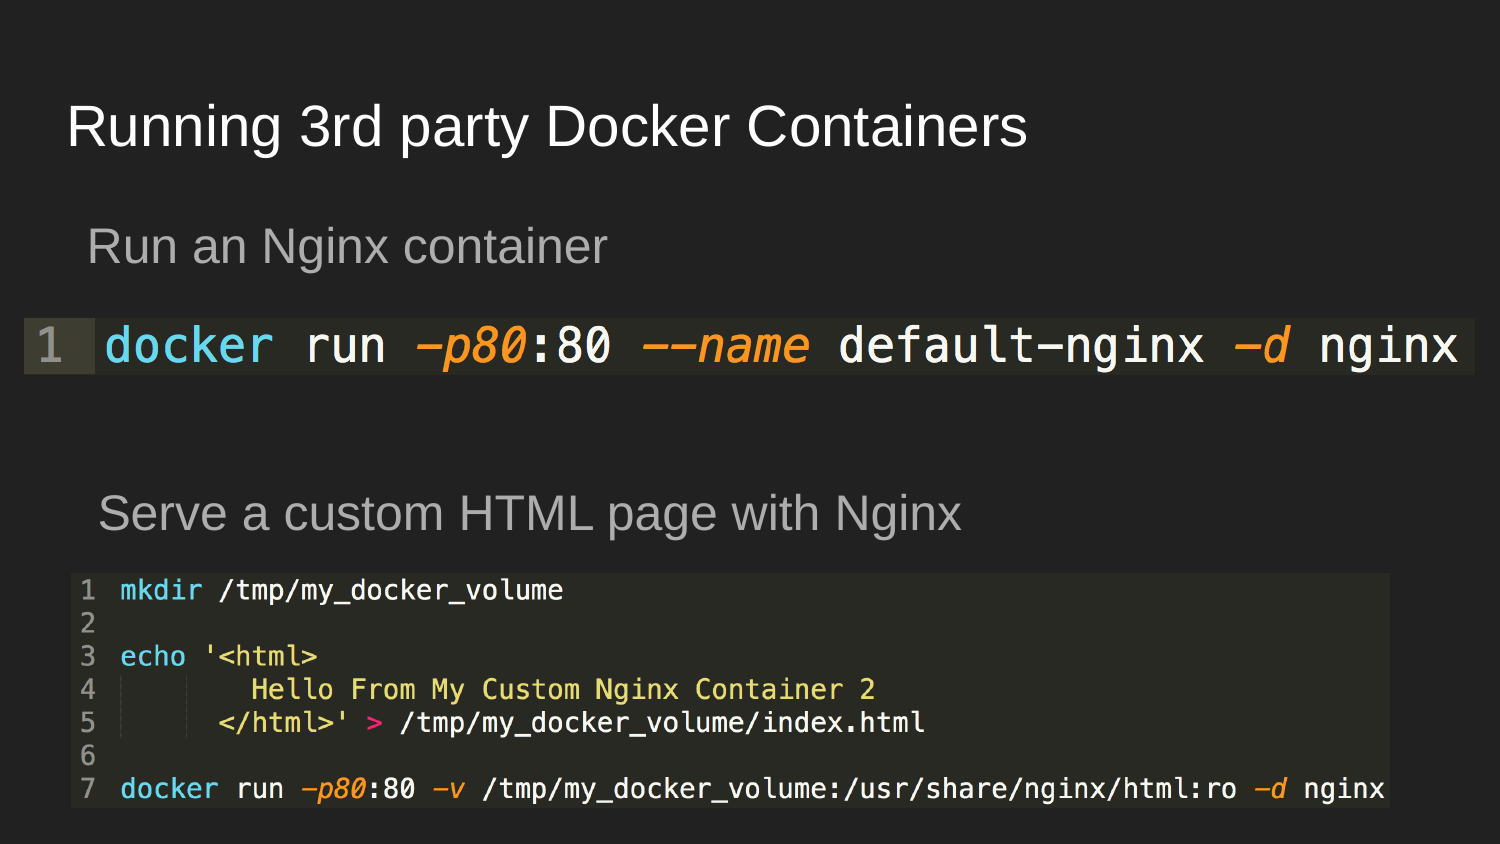

# Running 3rd party Docker Containers
Run an Nginx container
Serve a custom HTML page with Nginx